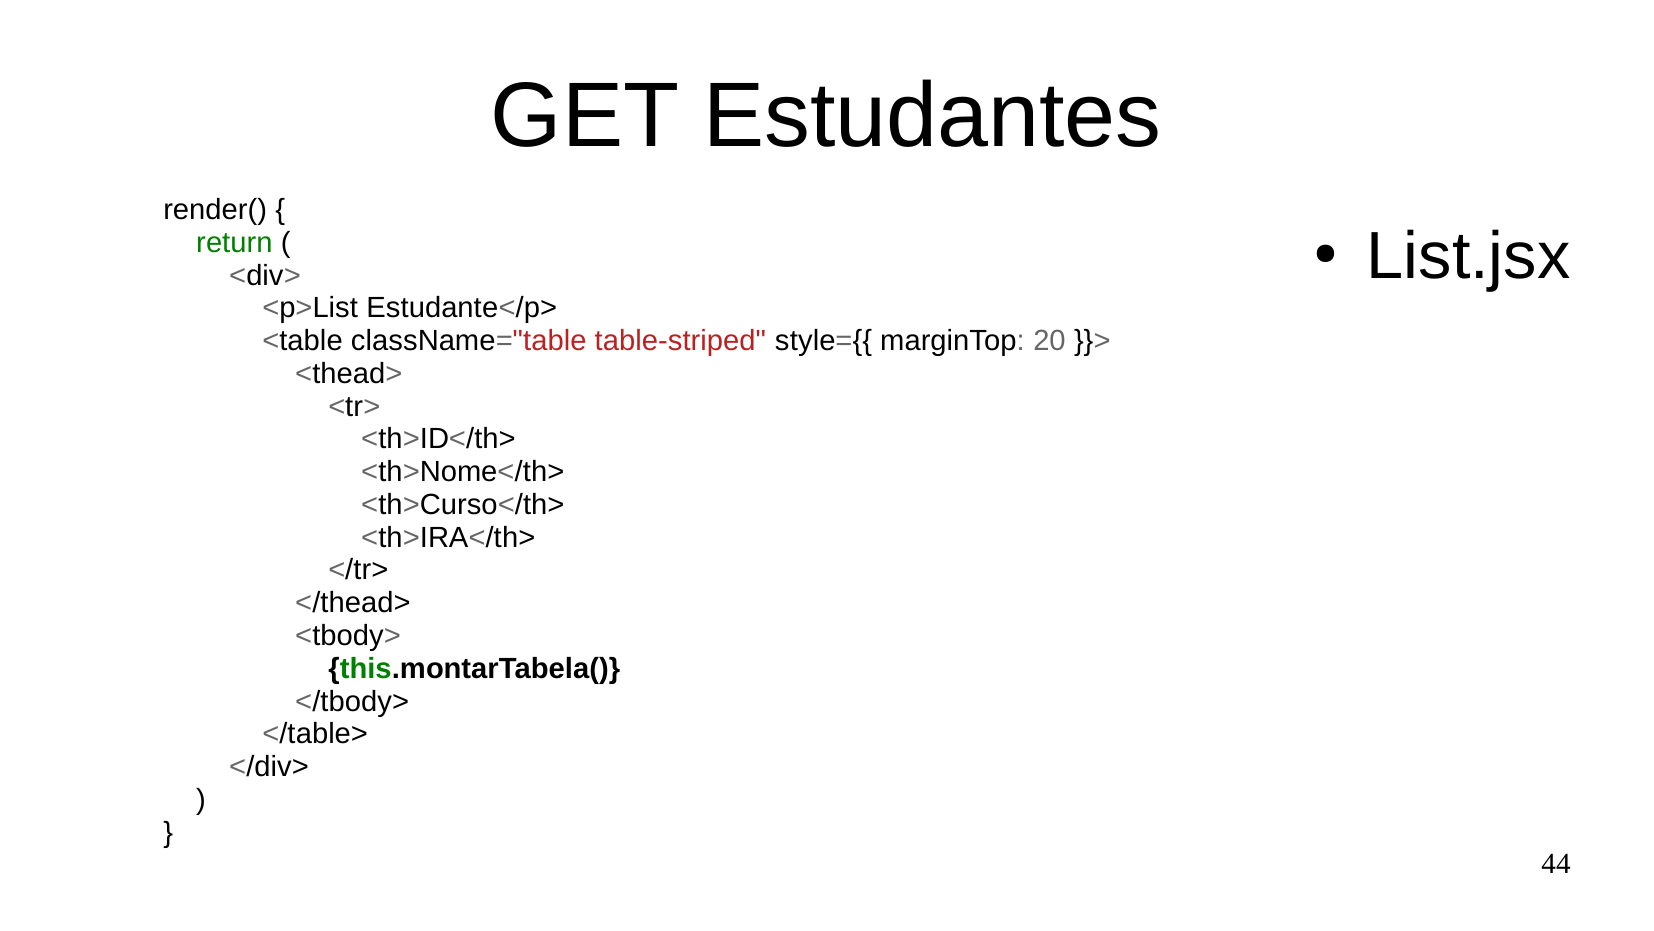

# GET Estudantes
 render() {
 return (
 <div>
 <p>List Estudante</p>
 <table className="table table-striped" style={{ marginTop: 20 }}>
 <thead>
 <tr>
 <th>ID</th>
 <th>Nome</th>
 <th>Curso</th>
 <th>IRA</th>
 </tr>
 </thead>
 <tbody>
 {this.montarTabela()}
 </tbody>
 </table>
 </div>
 )
 }
List.jsx
44